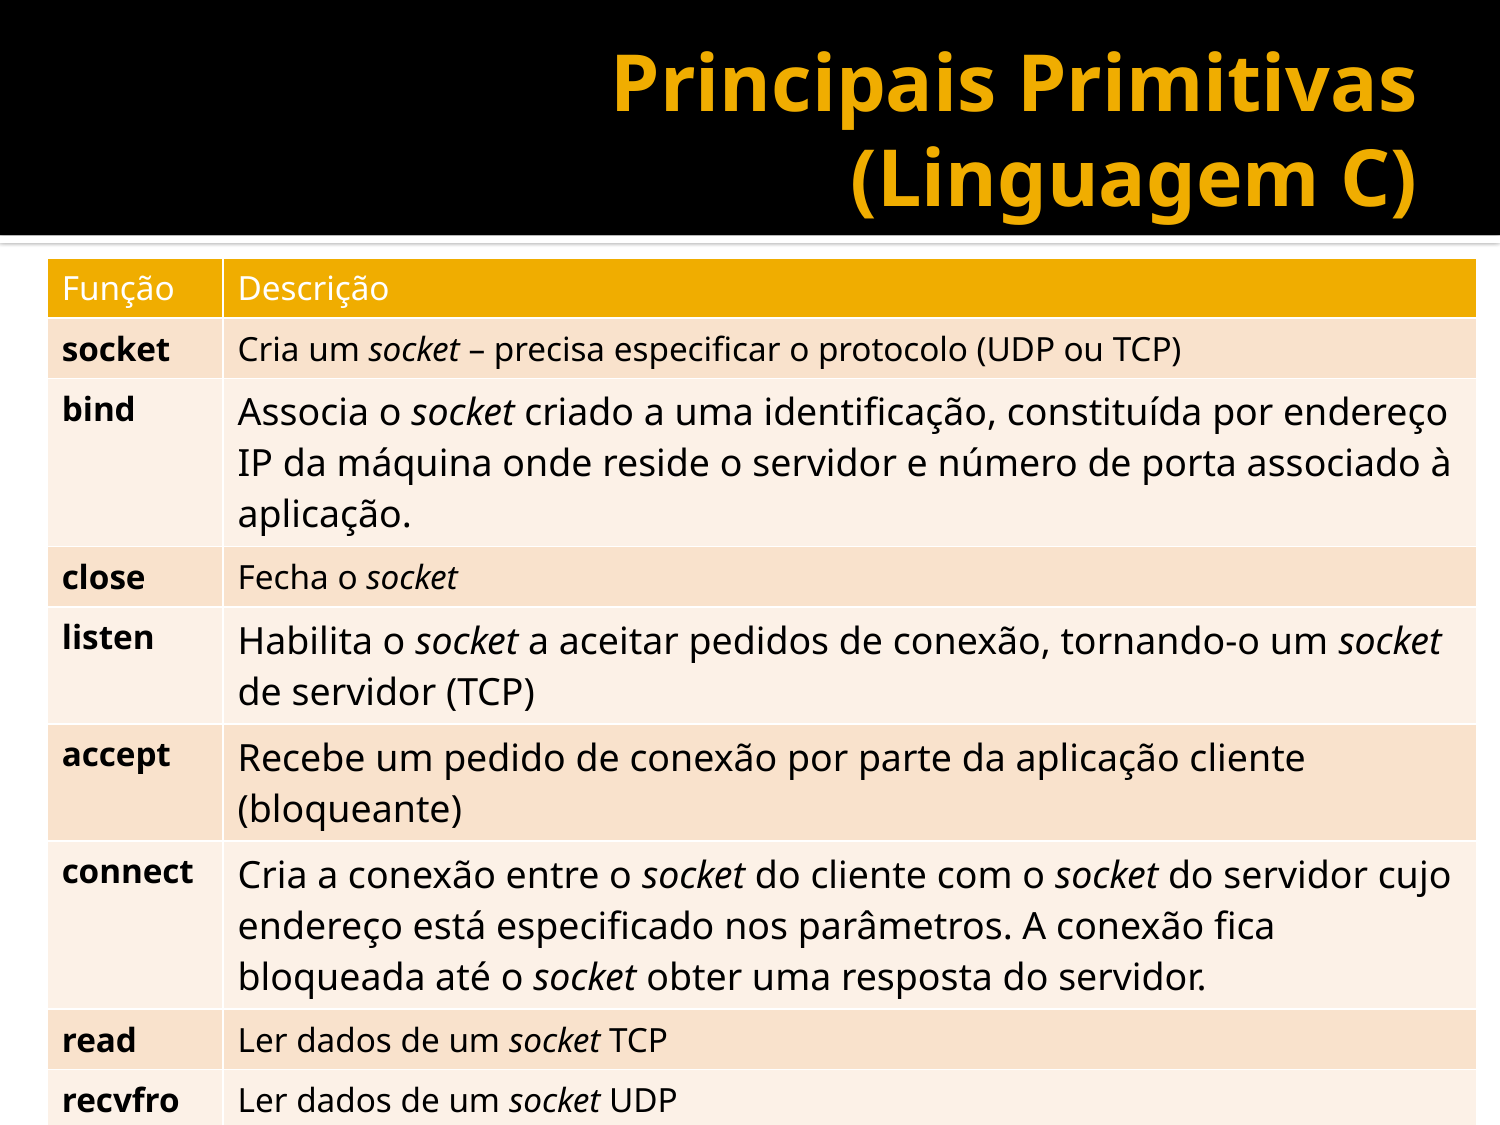

# Principais Primitivas (Linguagem C)
| Função | Descrição |
| --- | --- |
| socket | Cria um socket – precisa especificar o protocolo (UDP ou TCP) |
| bind | Associa o socket criado a uma identificação, constituída por endereço IP da máquina onde reside o servidor e número de porta associado à aplicação. |
| close | Fecha o socket |
| listen | Habilita o socket a aceitar pedidos de conexão, tornando-o um socket de servidor (TCP) |
| accept | Recebe um pedido de conexão por parte da aplicação cliente (bloqueante) |
| connect | Cria a conexão entre o socket do cliente com o socket do servidor cujo endereço está especificado nos parâmetros. A conexão fica bloqueada até o socket obter uma resposta do servidor. |
| read | Ler dados de um socket TCP |
| recvfrom | Ler dados de um socket UDP |
| write | Envia dados a um socket TCP |
| sendto | Envia dados ao socket UDP |